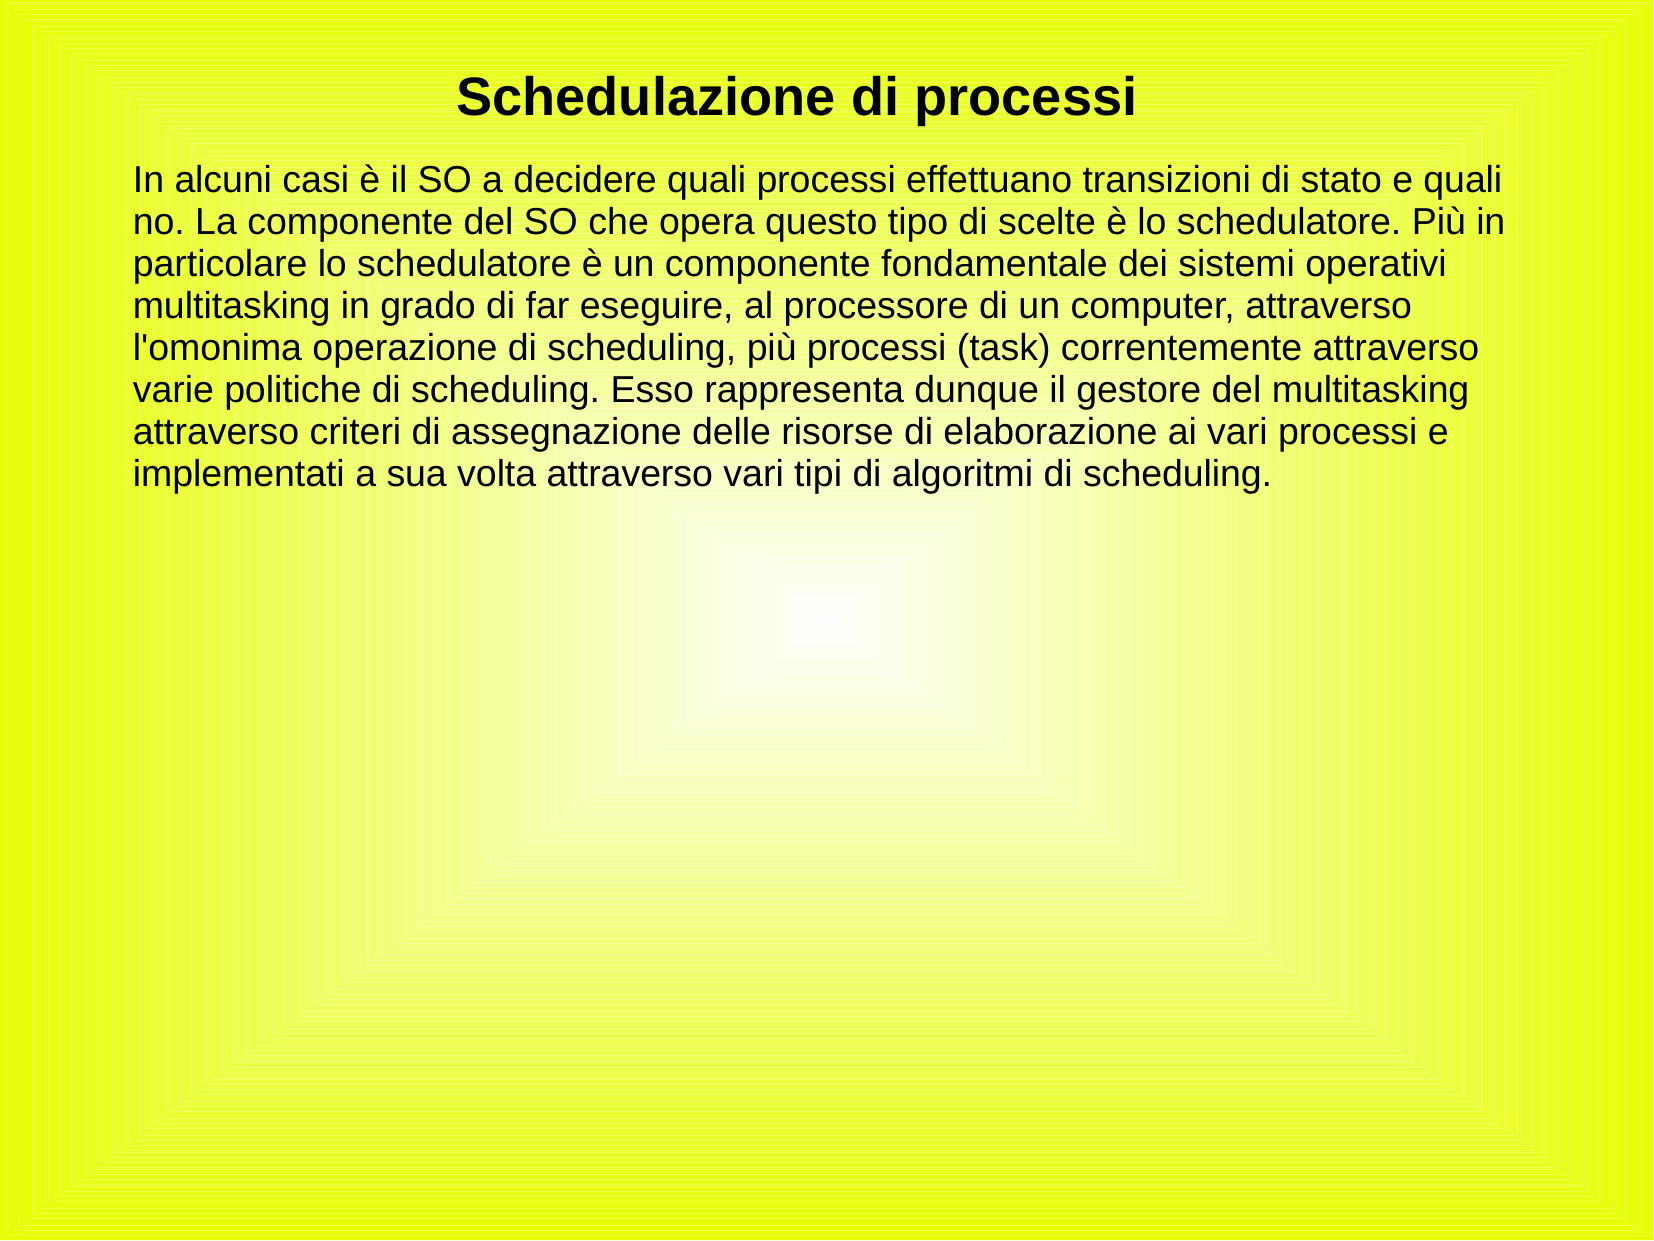

Schedulazione di processi
In alcuni casi è il SO a decidere quali processi effettuano transizioni di stato e quali no. La componente del SO che opera questo tipo di scelte è lo schedulatore. Più in particolare lo schedulatore è un componente fondamentale dei sistemi operativi multitasking in grado di far eseguire, al processore di un computer, attraverso l'omonima operazione di scheduling, più processi (task) correntemente attraverso varie politiche di scheduling. Esso rappresenta dunque il gestore del multitasking attraverso criteri di assegnazione delle risorse di elaborazione ai vari processi e implementati a sua volta attraverso vari tipi di algoritmi di scheduling.